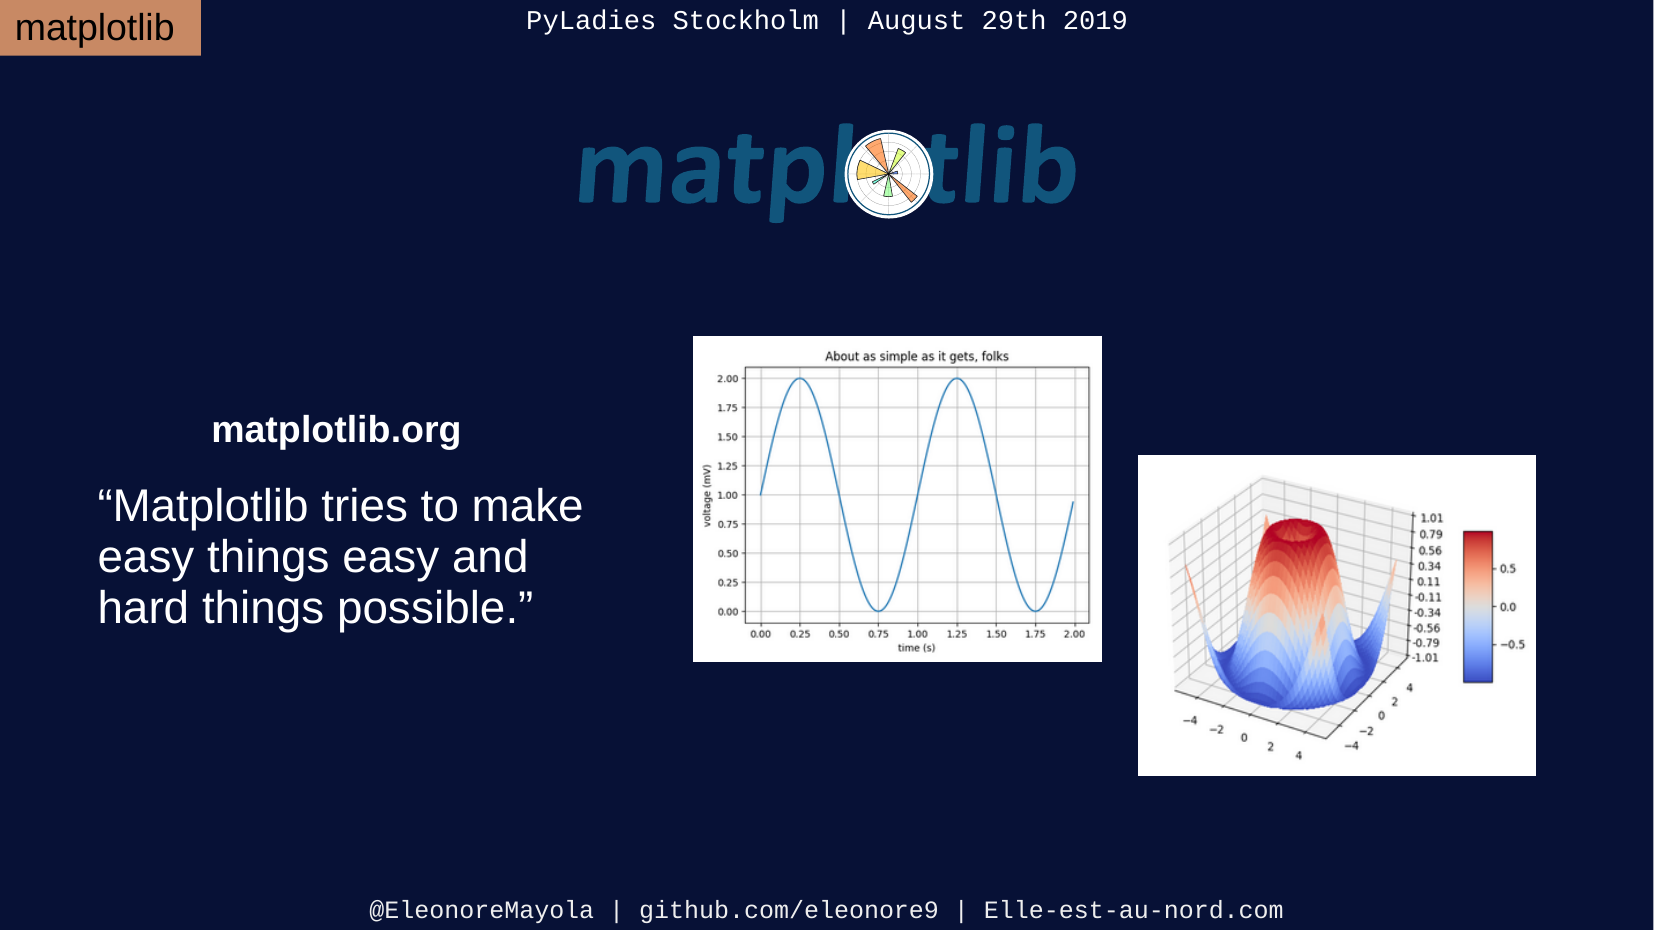

PyLadies Stockholm | August 29th 2019
matplotlib
matplotlib.org
“Matplotlib tries to make easy things easy and hard things possible.”
@EleonoreMayola | github.com/eleonore9 | Elle-est-au-nord.com